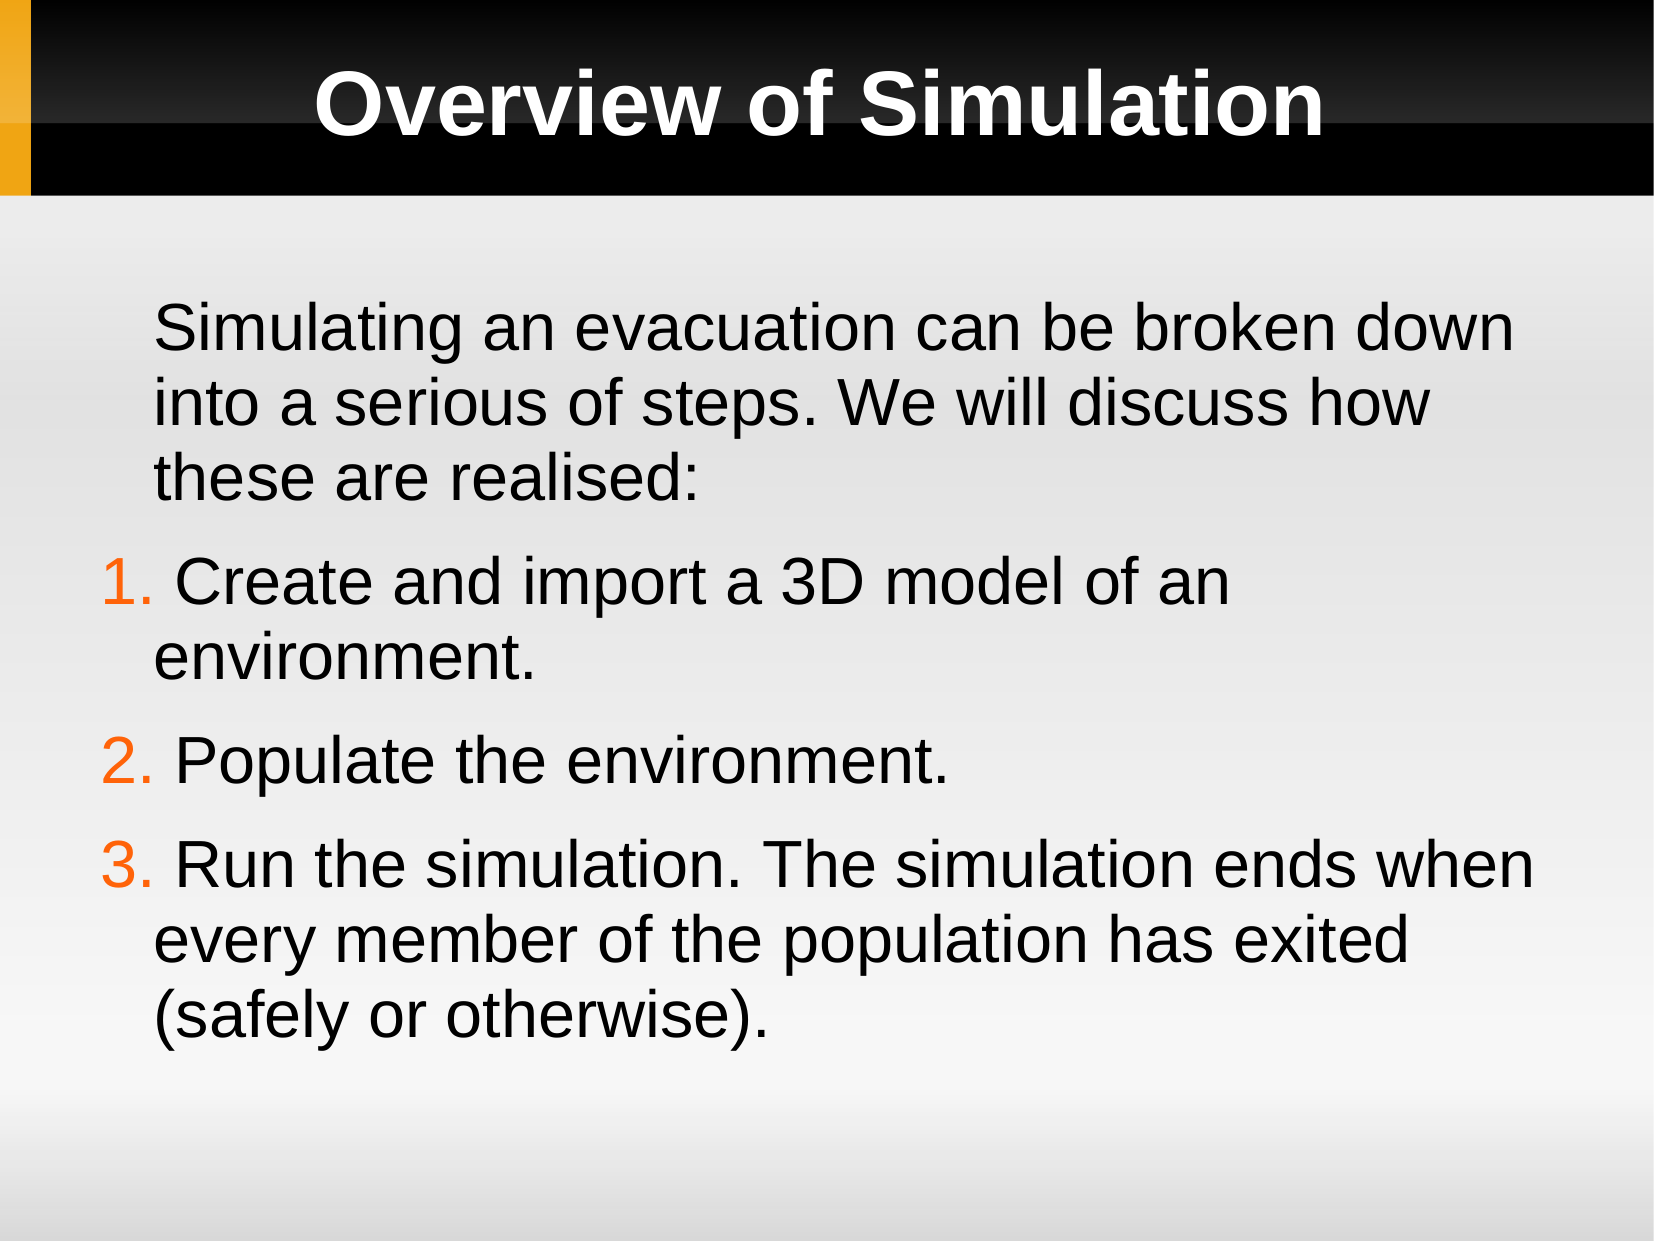

# Overview of Simulation
Simulating an evacuation can be broken down into a serious of steps. We will discuss how these are realised:
 Create and import a 3D model of an environment.
 Populate the environment.
 Run the simulation. The simulation ends when every member of the population has exited (safely or otherwise).